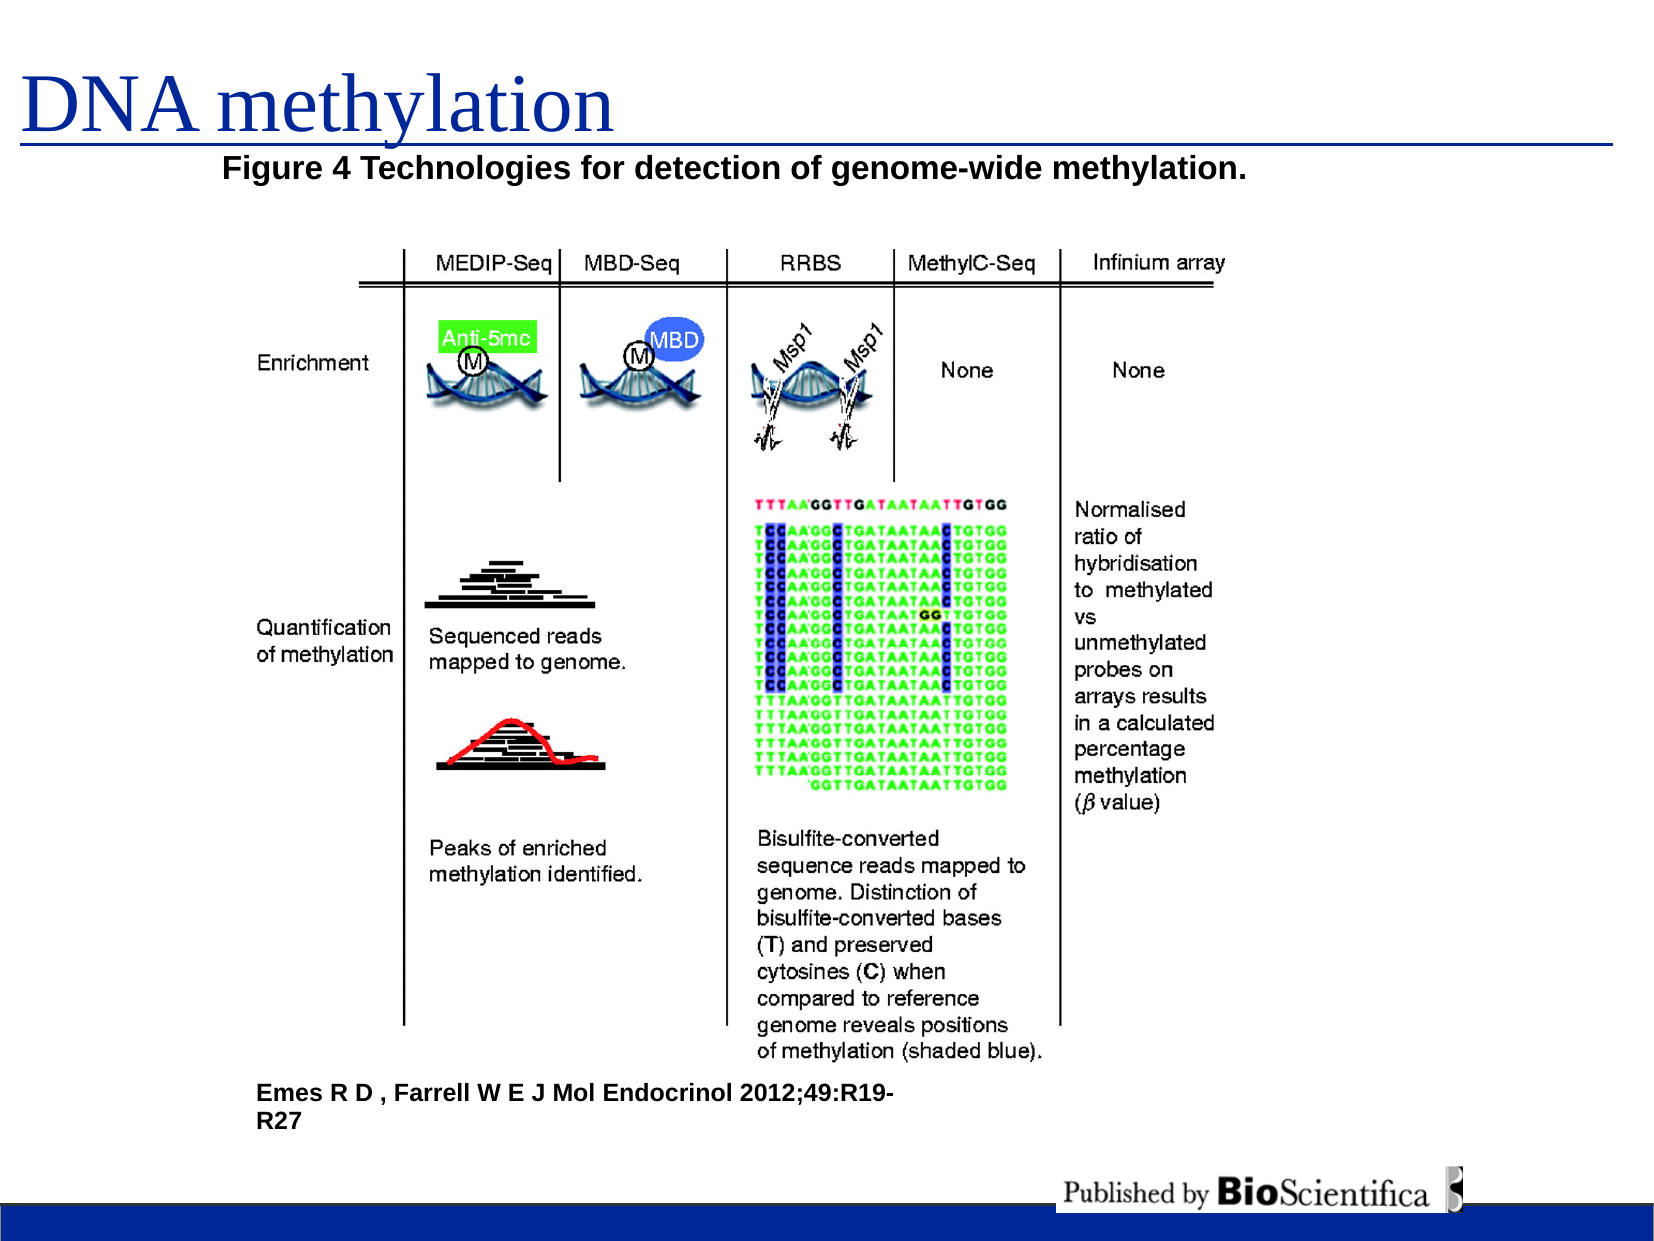

# DNA methylation
Figure 4 Technologies for detection of genome-wide methylation.
Emes R D , Farrell W E J Mol Endocrinol 2012;49:R19-R27